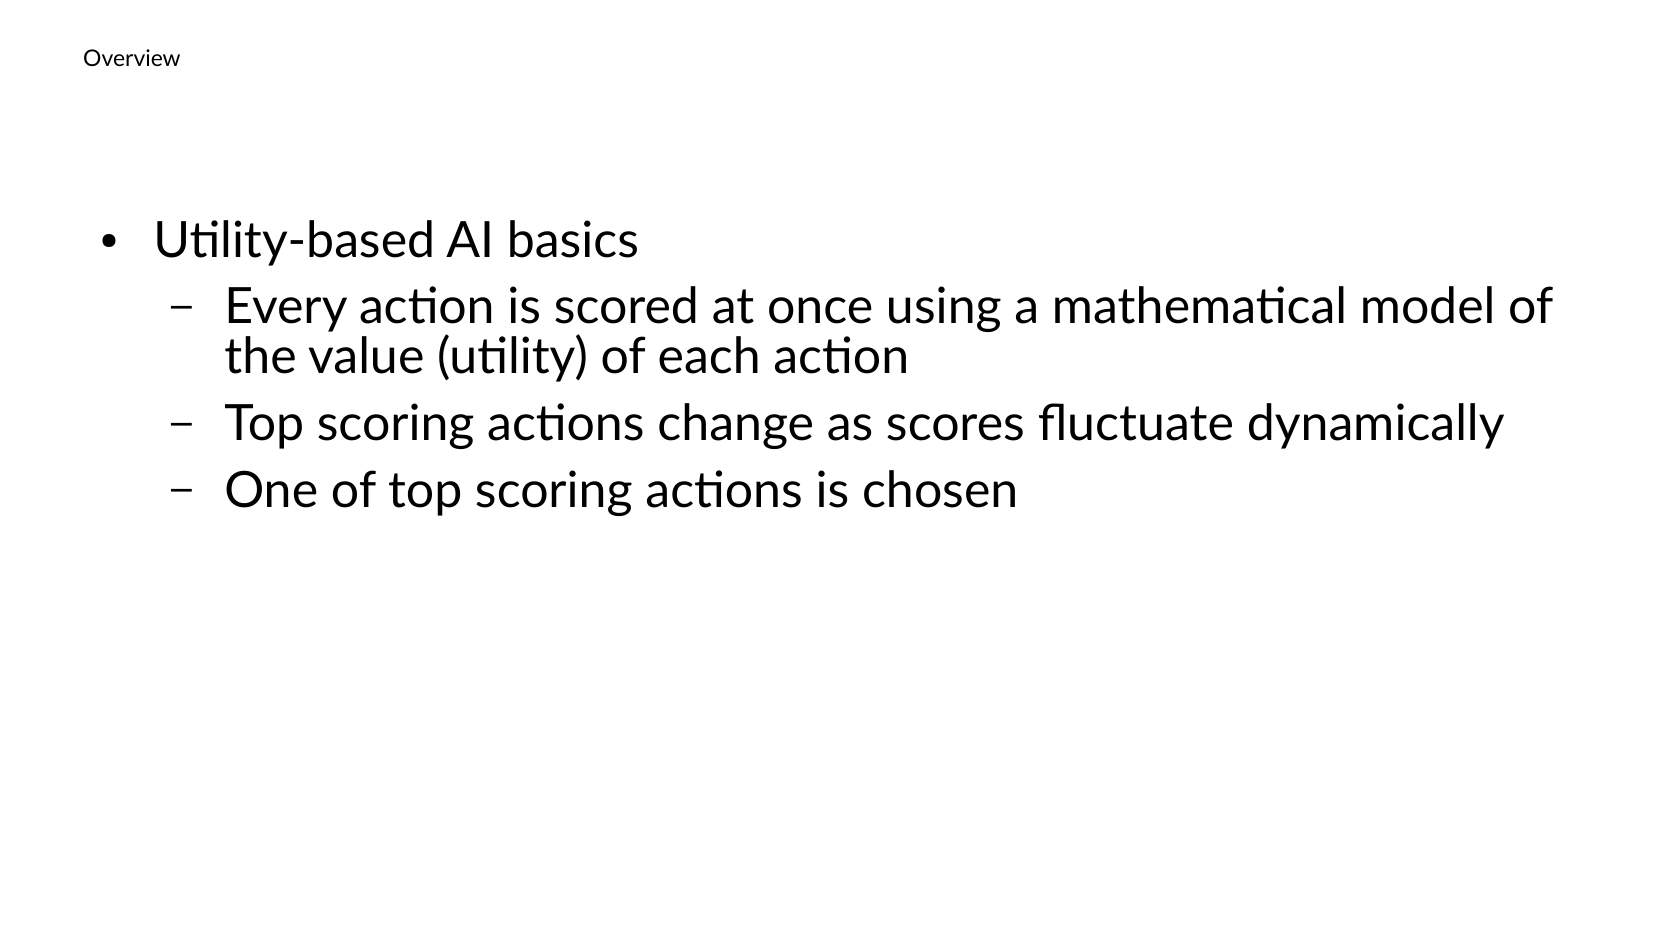

# Overview
Utility-based AI basics
Every action is scored at once using a mathematical model of the value (utility) of each action
Top scoring actions change as scores fluctuate dynamically
One of top scoring actions is chosen